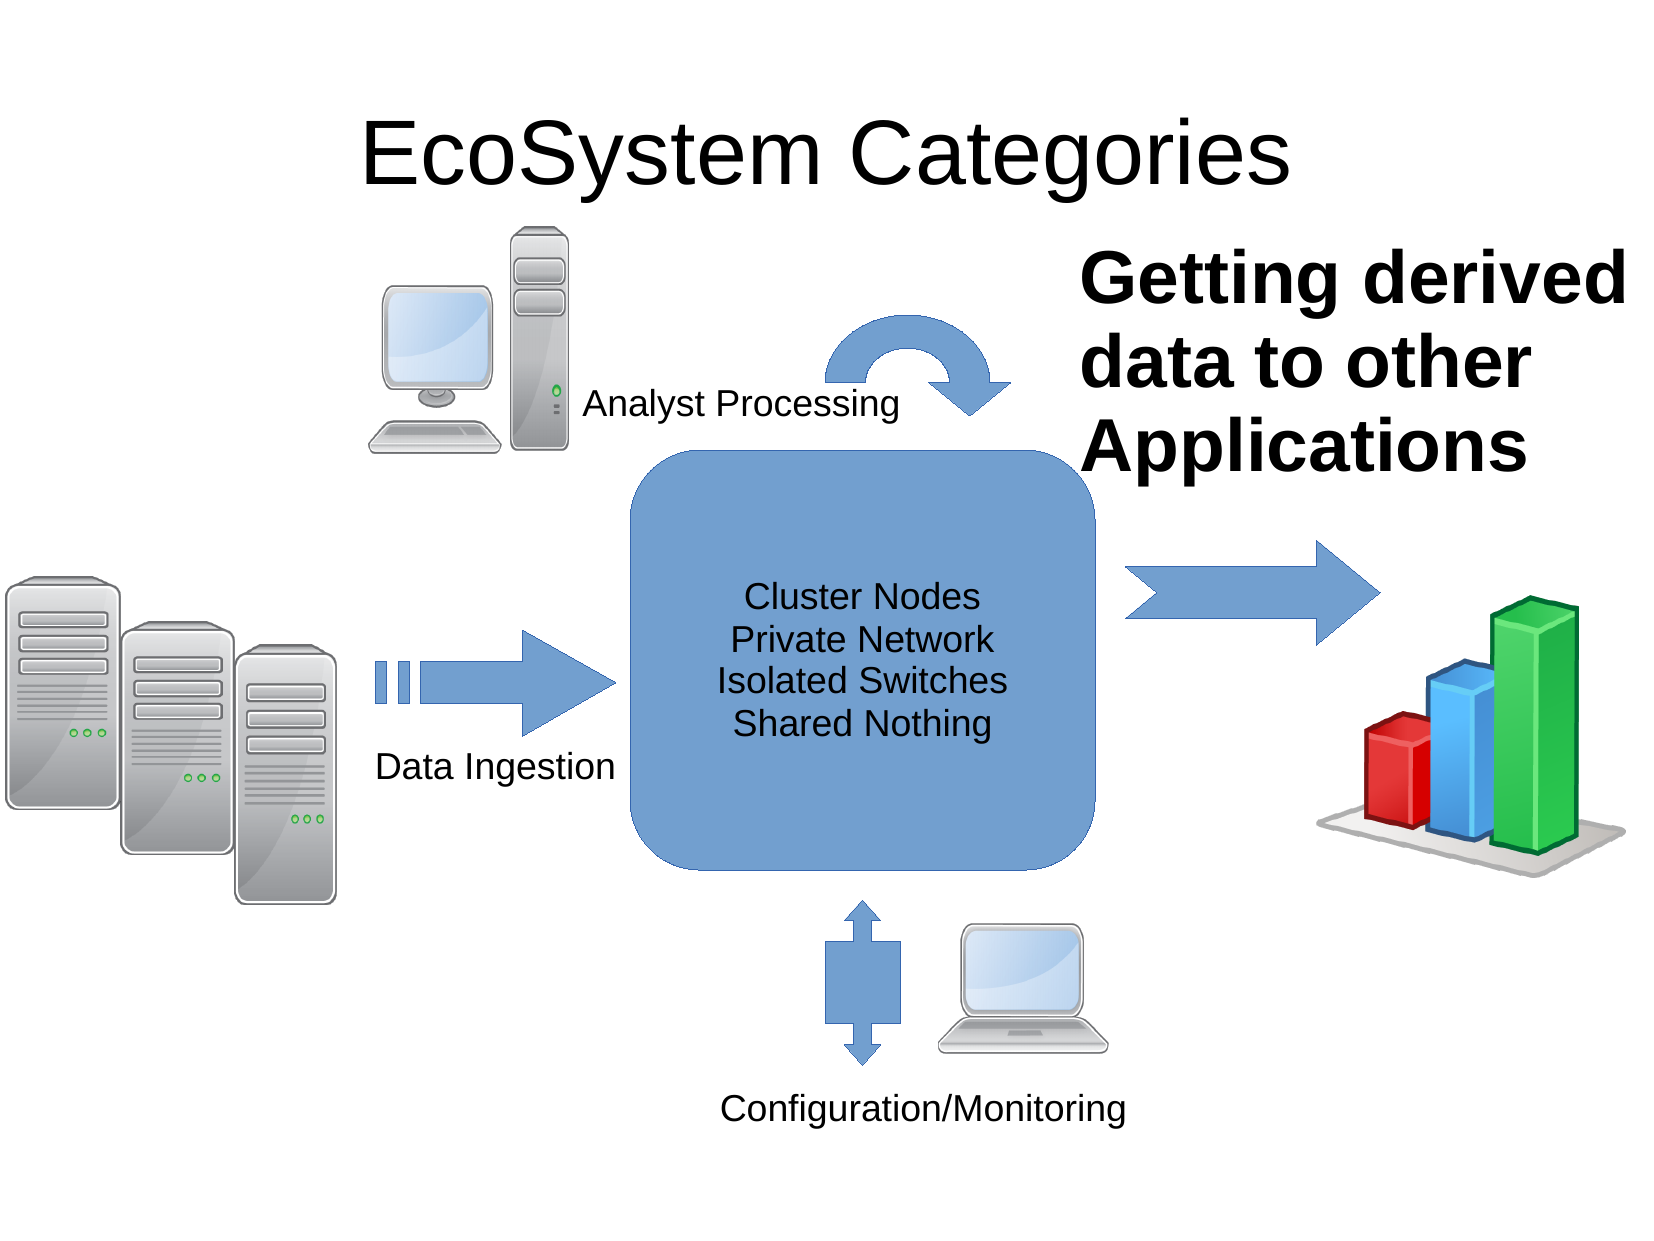

# EcoSystem Categories
Getting derived
data to other
Applications
Analyst Processing
Cluster Nodes
Private Network
Isolated Switches
Shared Nothing
Data Ingestion
Configuration/Monitoring